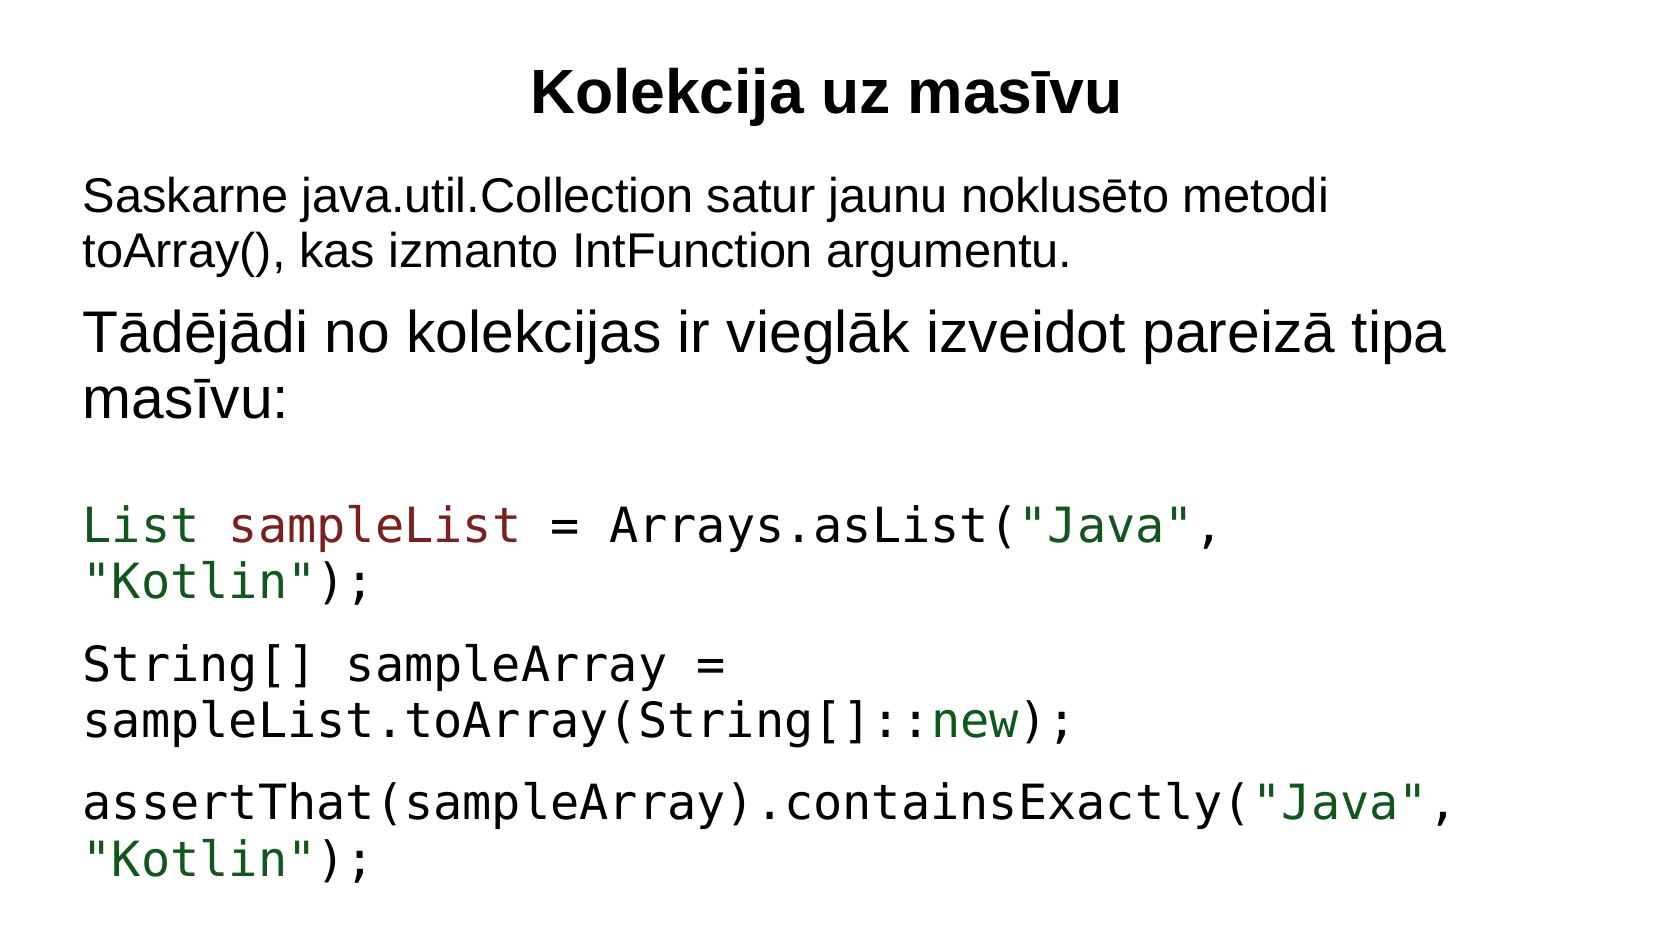

# Kolekcija uz masīvu
Saskarne java.util.Collection satur jaunu noklusēto metodi toArray(), kas izmanto IntFunction argumentu.
Tādējādi no kolekcijas ir vieglāk izveidot pareizā tipa masīvu:
List sampleList = Arrays.asList("Java", "Kotlin");
String[] sampleArray = sampleList.toArray(String[]::new);
assertThat(sampleArray).containsExactly("Java", "Kotlin");